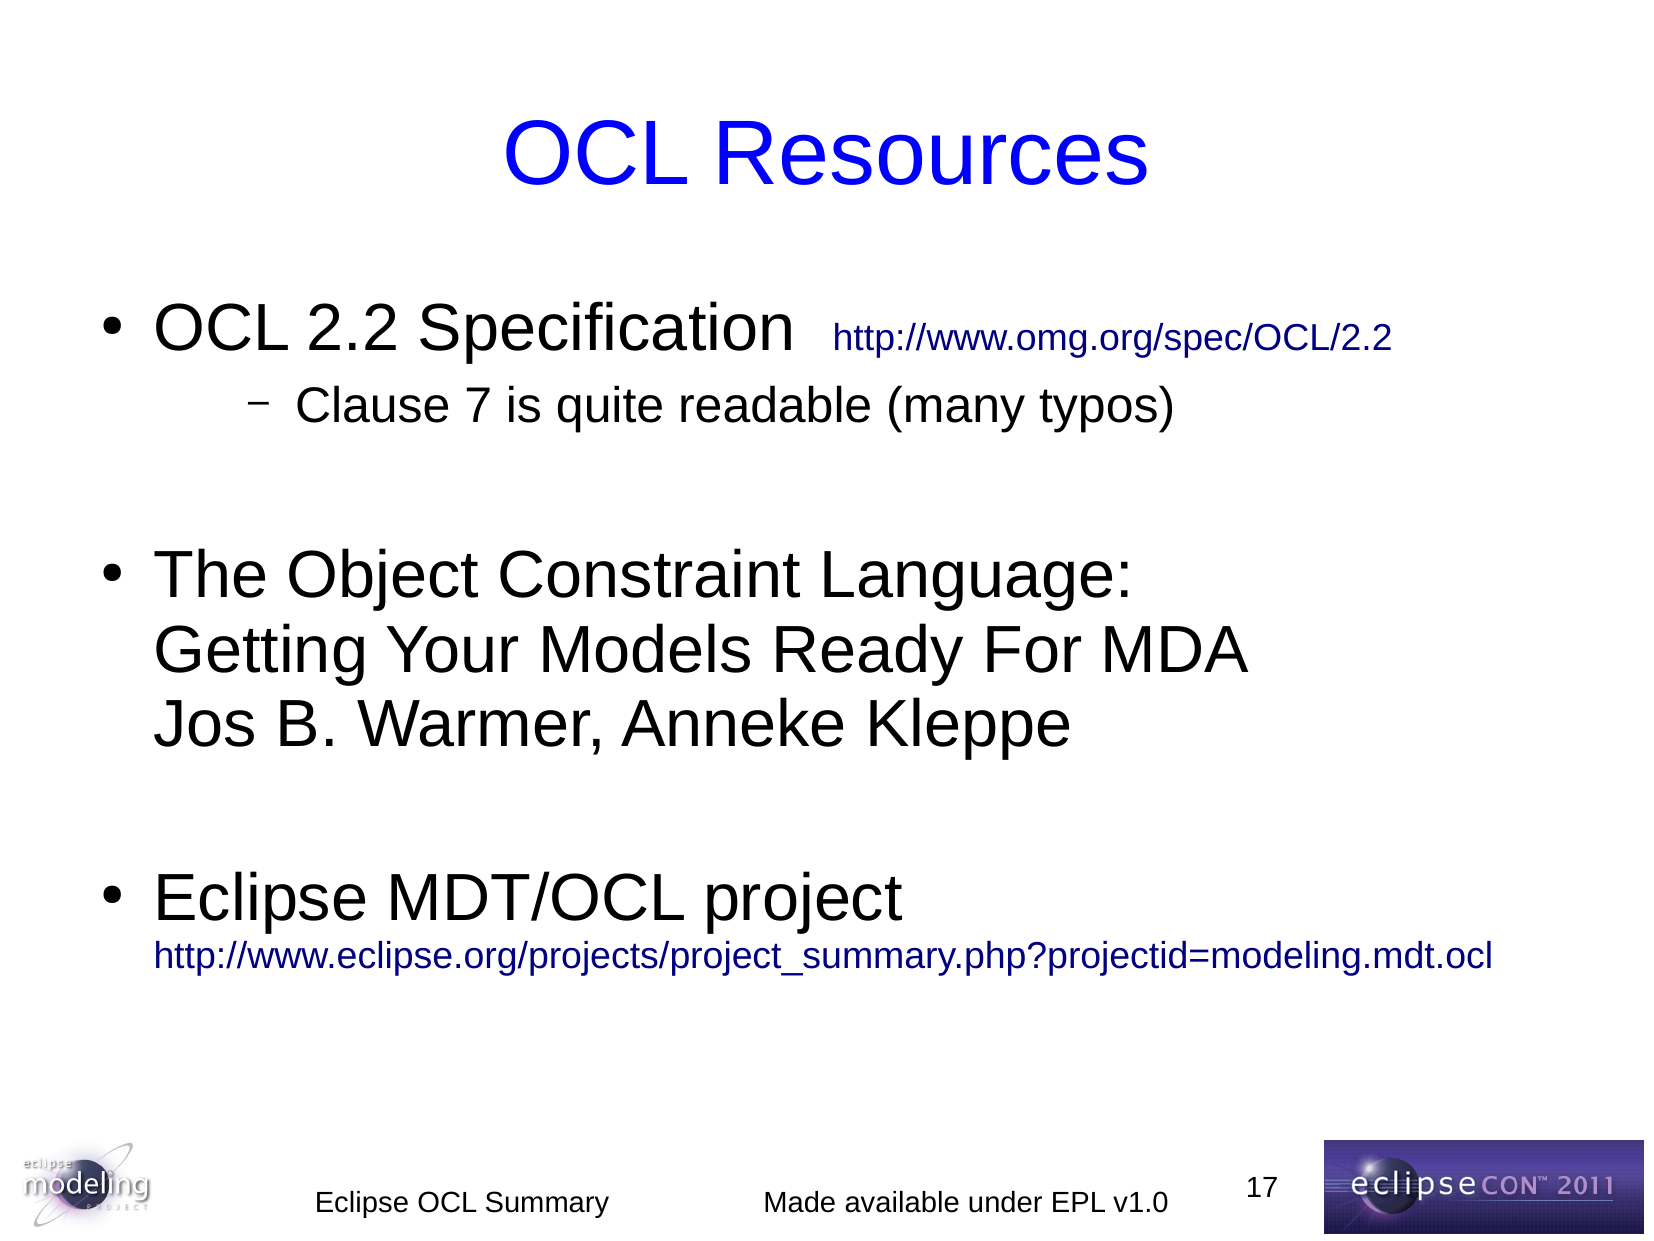

# OCL Resources
OCL 2.2 Specification http://www.omg.org/spec/OCL/2.2
Clause 7 is quite readable (many typos)
The Object Constraint Language:
Getting Your Models Ready For MDA
Jos B. Warmer, Anneke Kleppe
Eclipse MDT/OCL projecthttp://www.eclipse.org/projects/project_summary.php?projectid=modeling.mdt.ocl
17
Eclipse OCL Summary